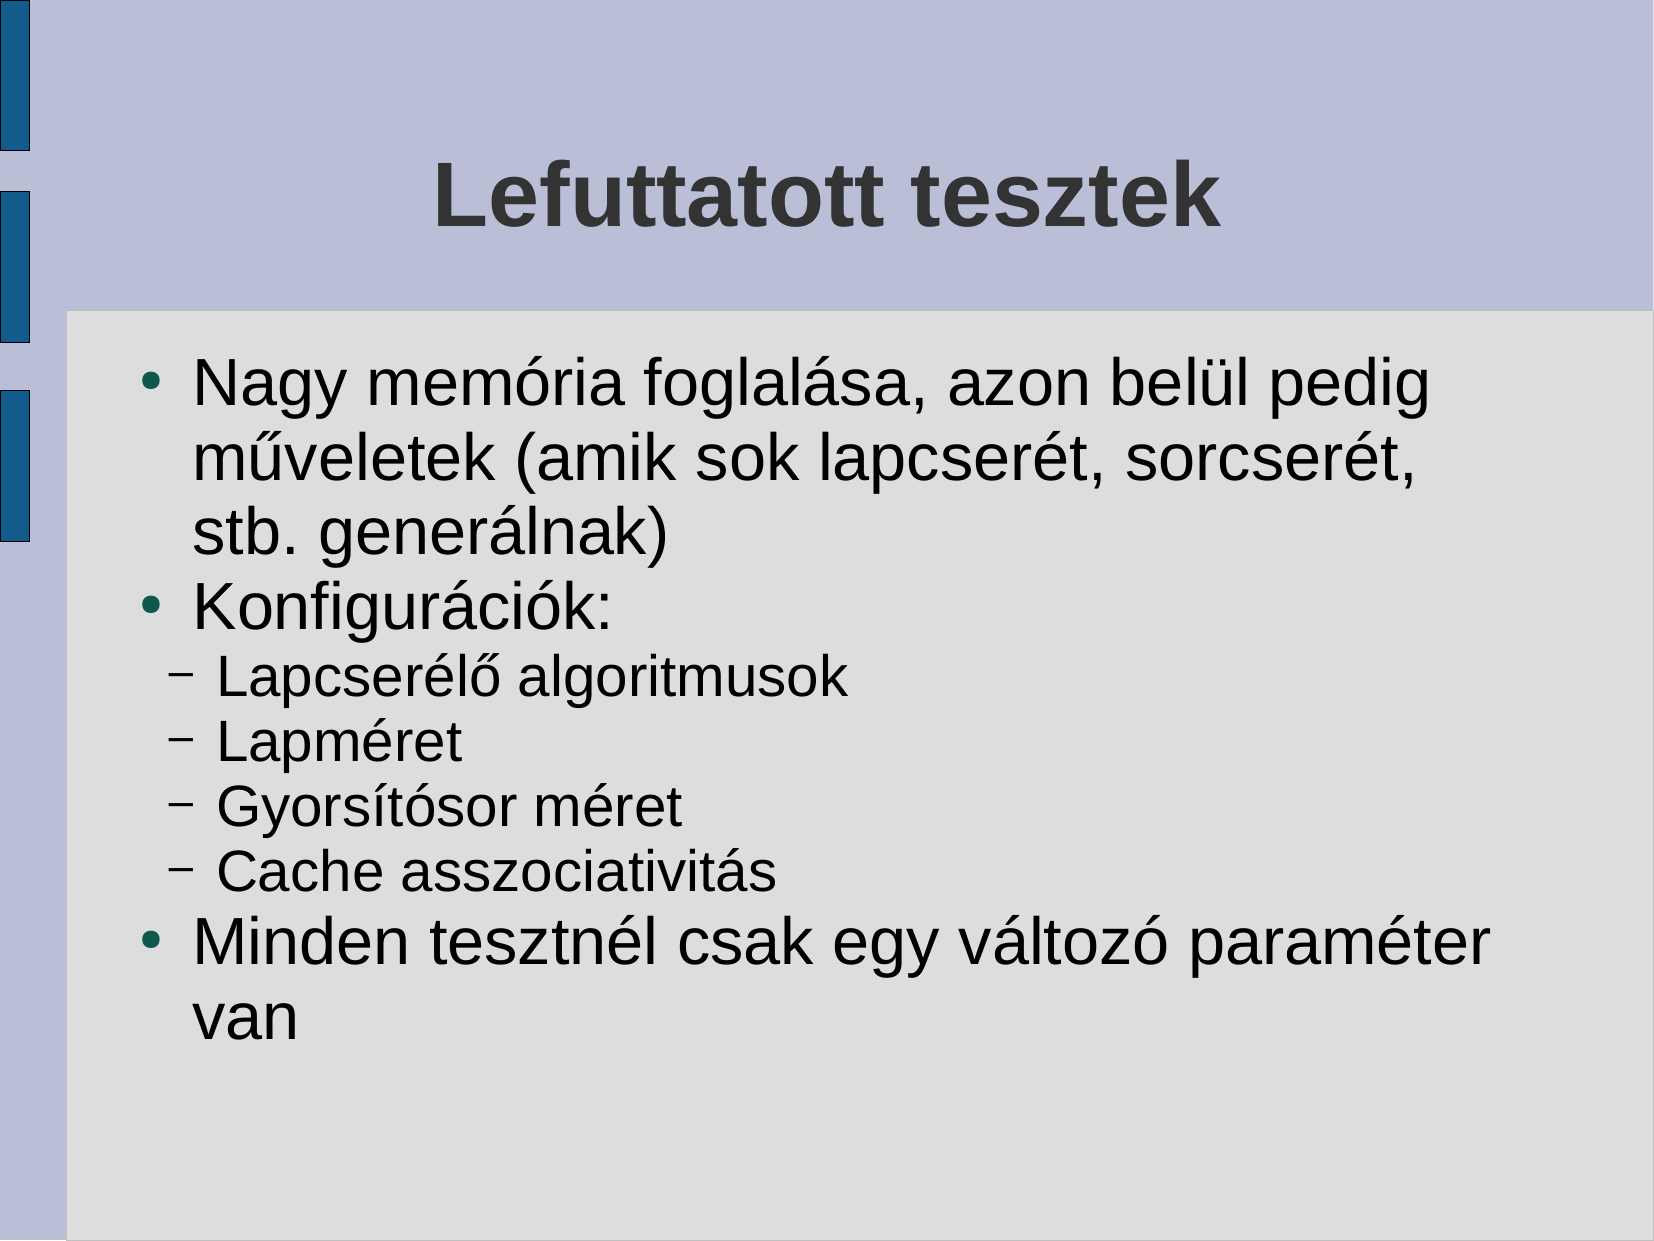

# Lefuttatott tesztek
Nagy memória foglalása, azon belül pedig műveletek (amik sok lapcserét, sorcserét, stb. generálnak)
Konfigurációk:
Lapcserélő algoritmusok
Lapméret
Gyorsítósor méret
Cache asszociativitás
Minden tesztnél csak egy változó paraméter van